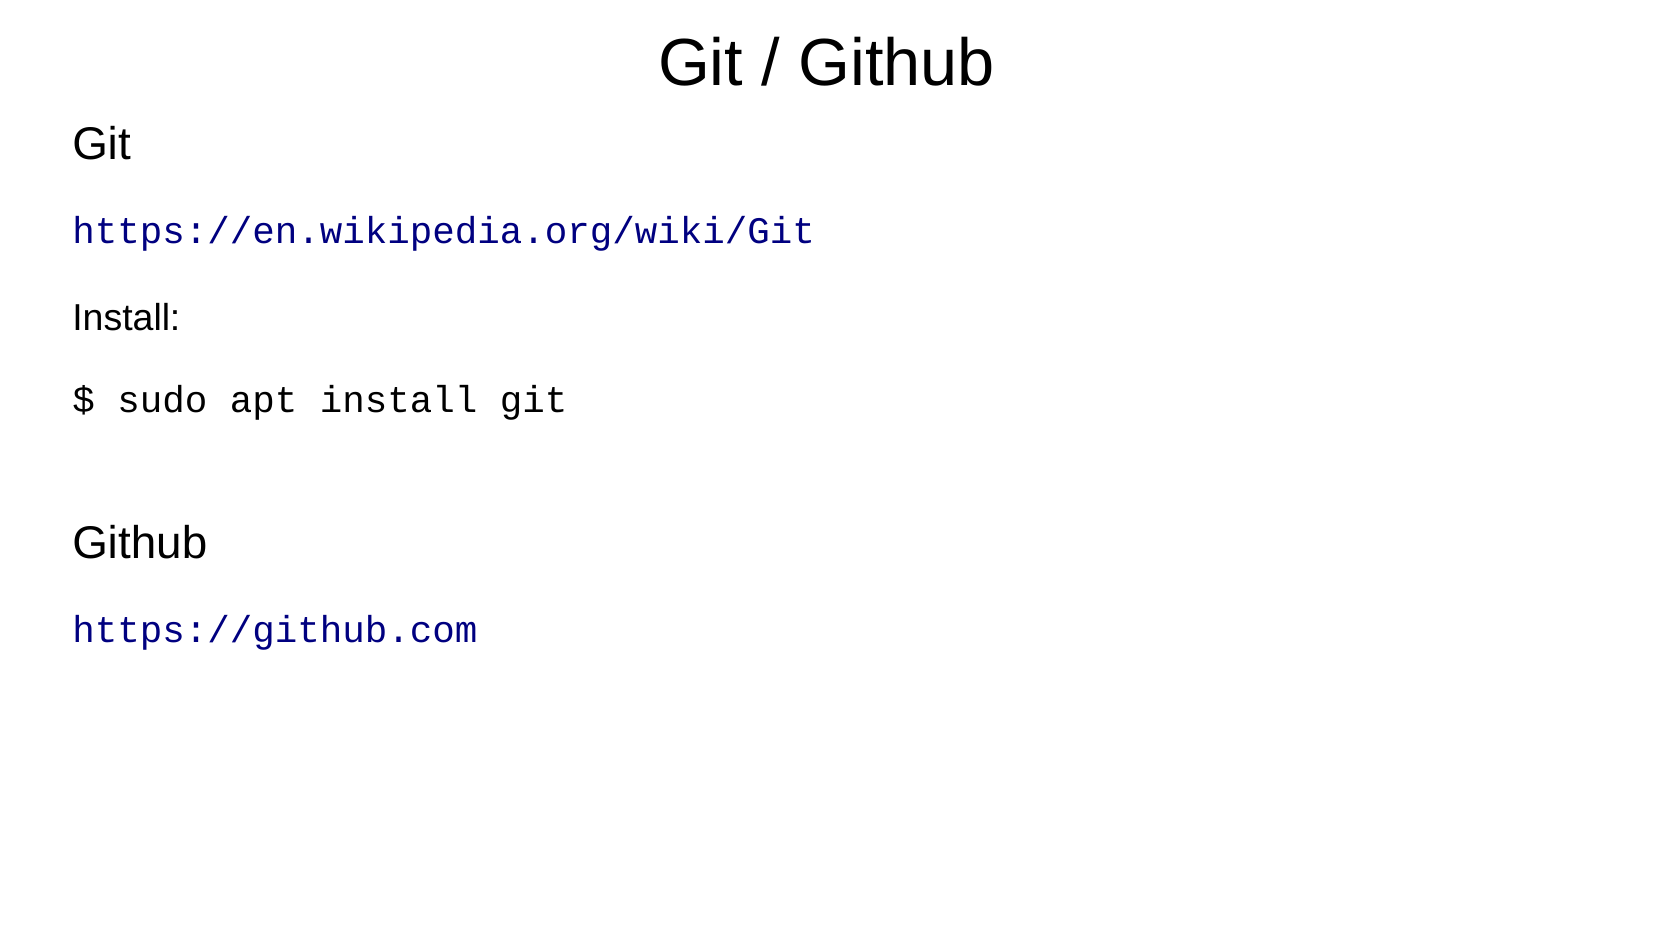

# Git / Github
Git
https://en.wikipedia.org/wiki/Git
Install:
$ sudo apt install git
Github
https://github.com